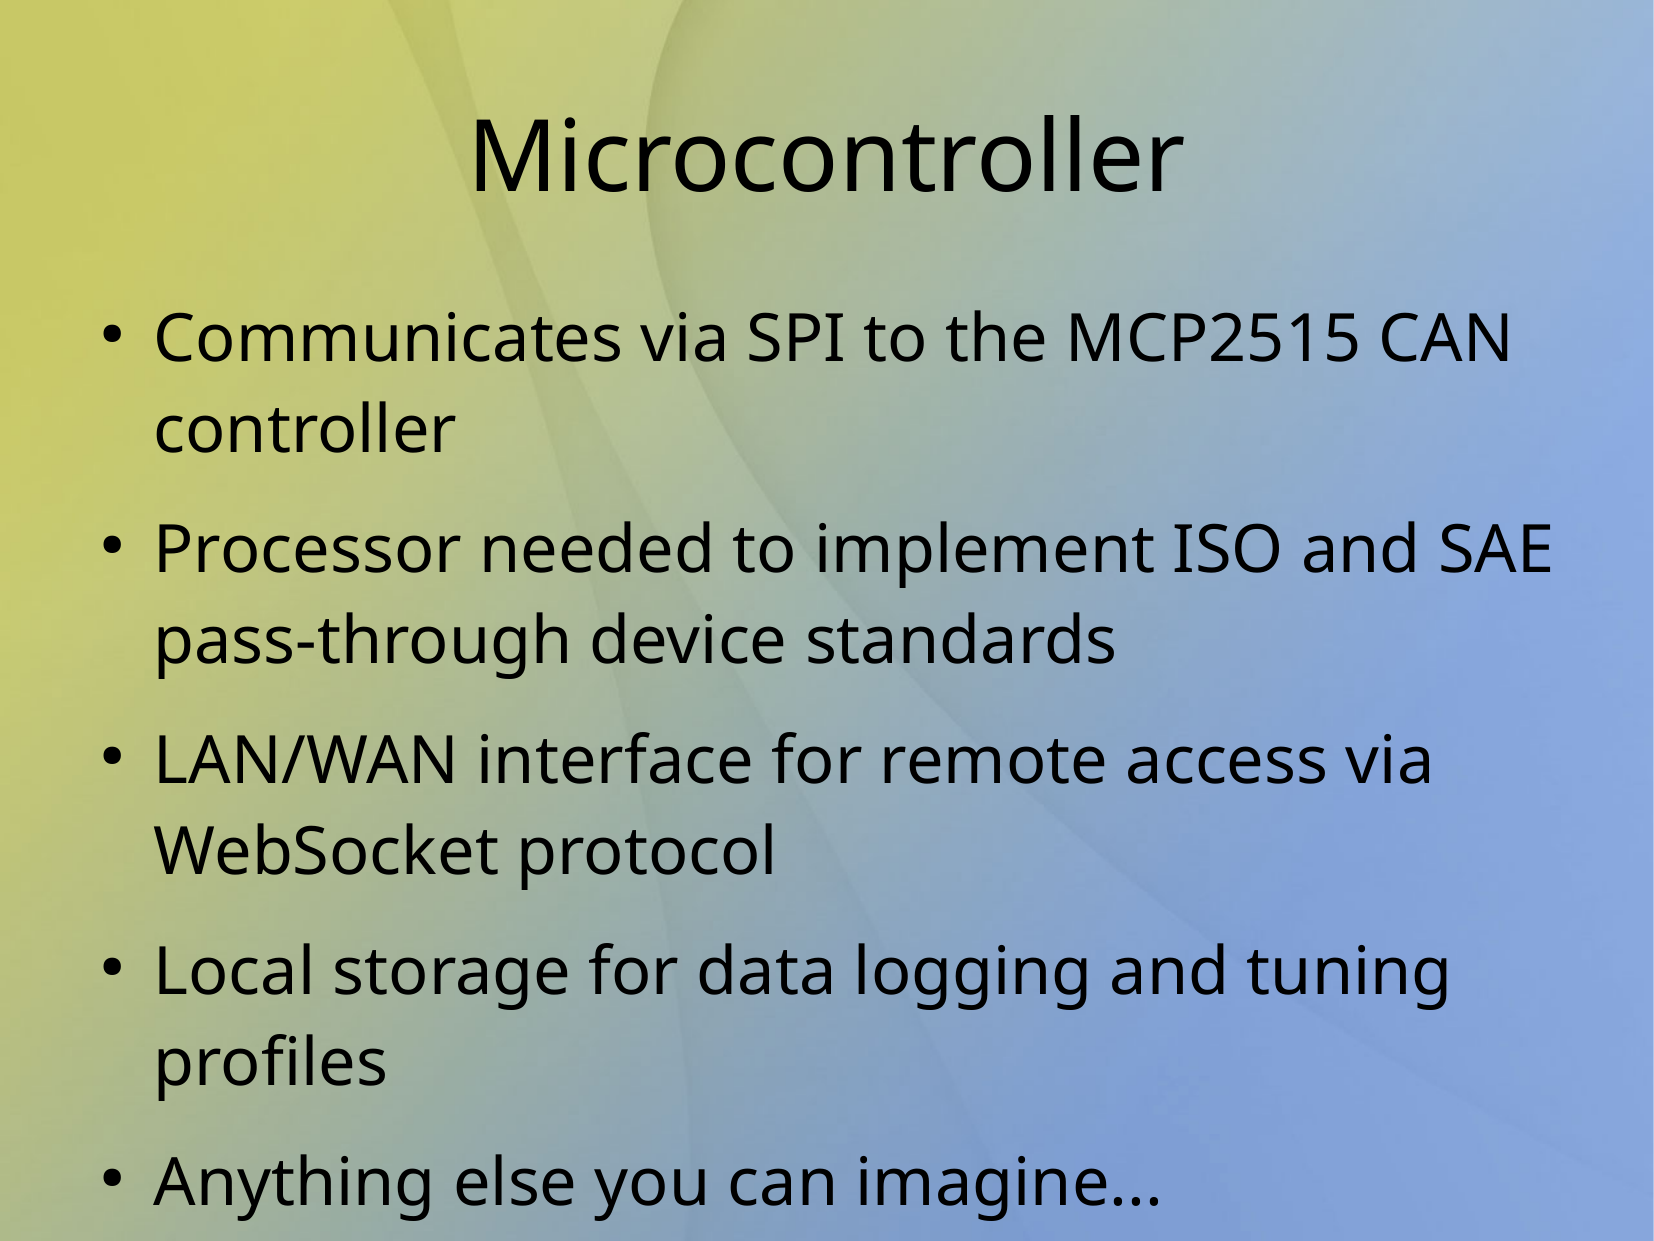

# Microcontroller
Communicates via SPI to the MCP2515 CAN controller
Processor needed to implement ISO and SAE pass-through device standards
LAN/WAN interface for remote access via WebSocket protocol
Local storage for data logging and tuning profiles
Anything else you can imagine...